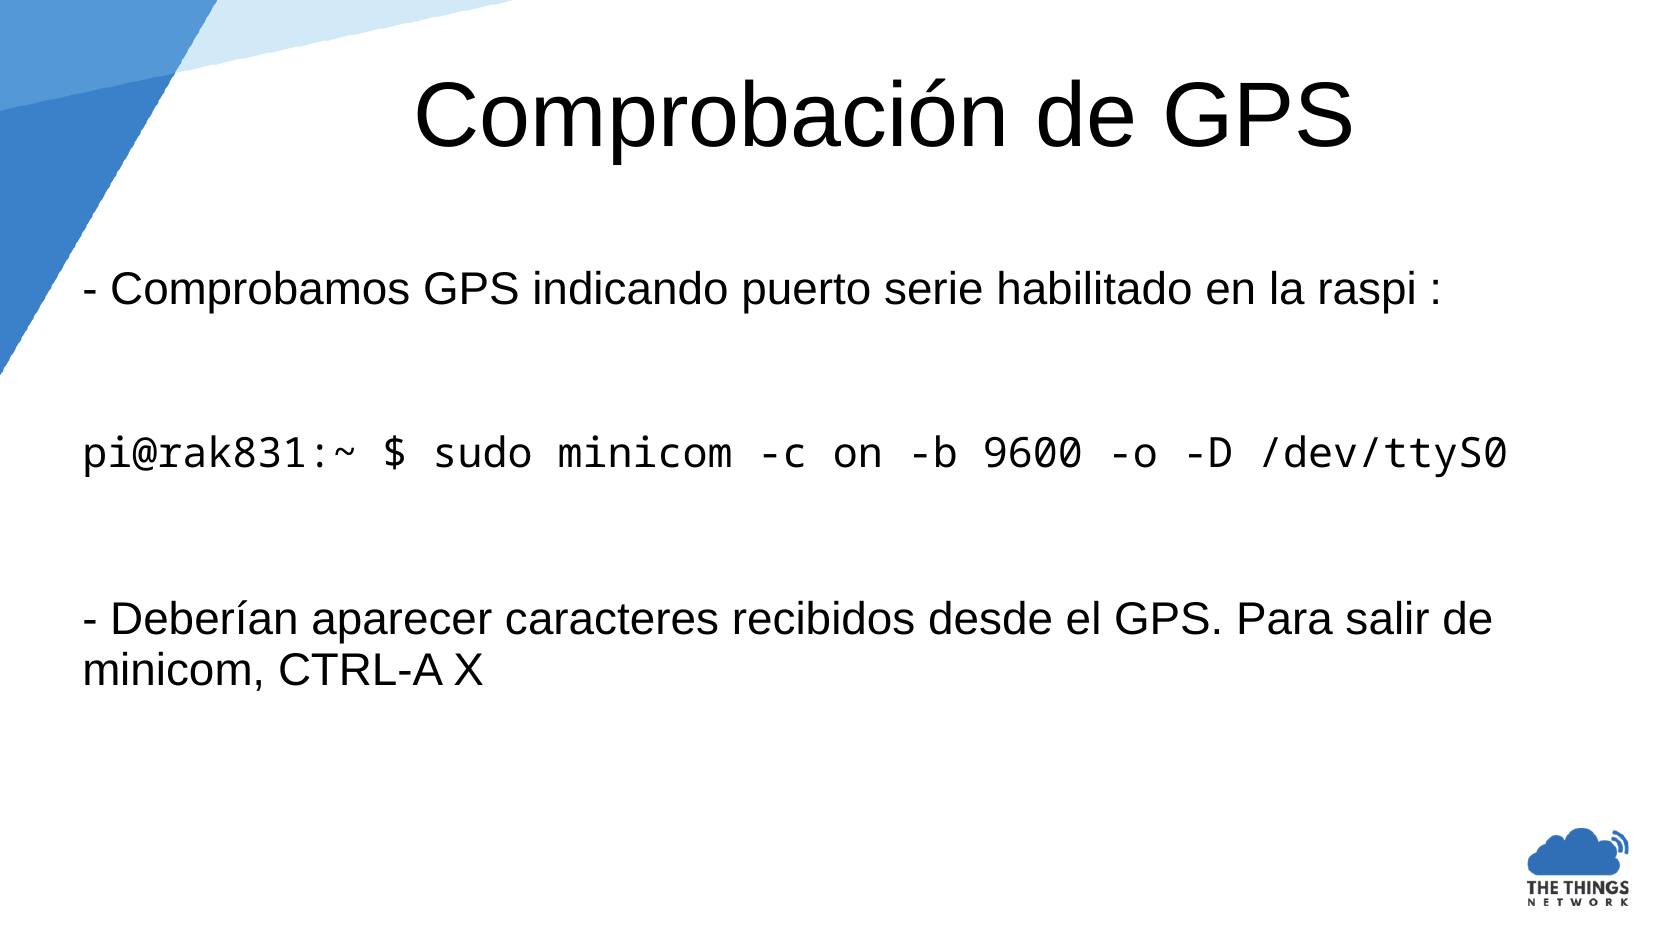

# Comprobación de GPS
- Comprobamos GPS indicando puerto serie habilitado en la raspi :
pi@rak831:~ $ sudo minicom -c on -b 9600 -o -D /dev/ttyS0
- Deberían aparecer caracteres recibidos desde el GPS. Para salir de minicom, CTRL-A X